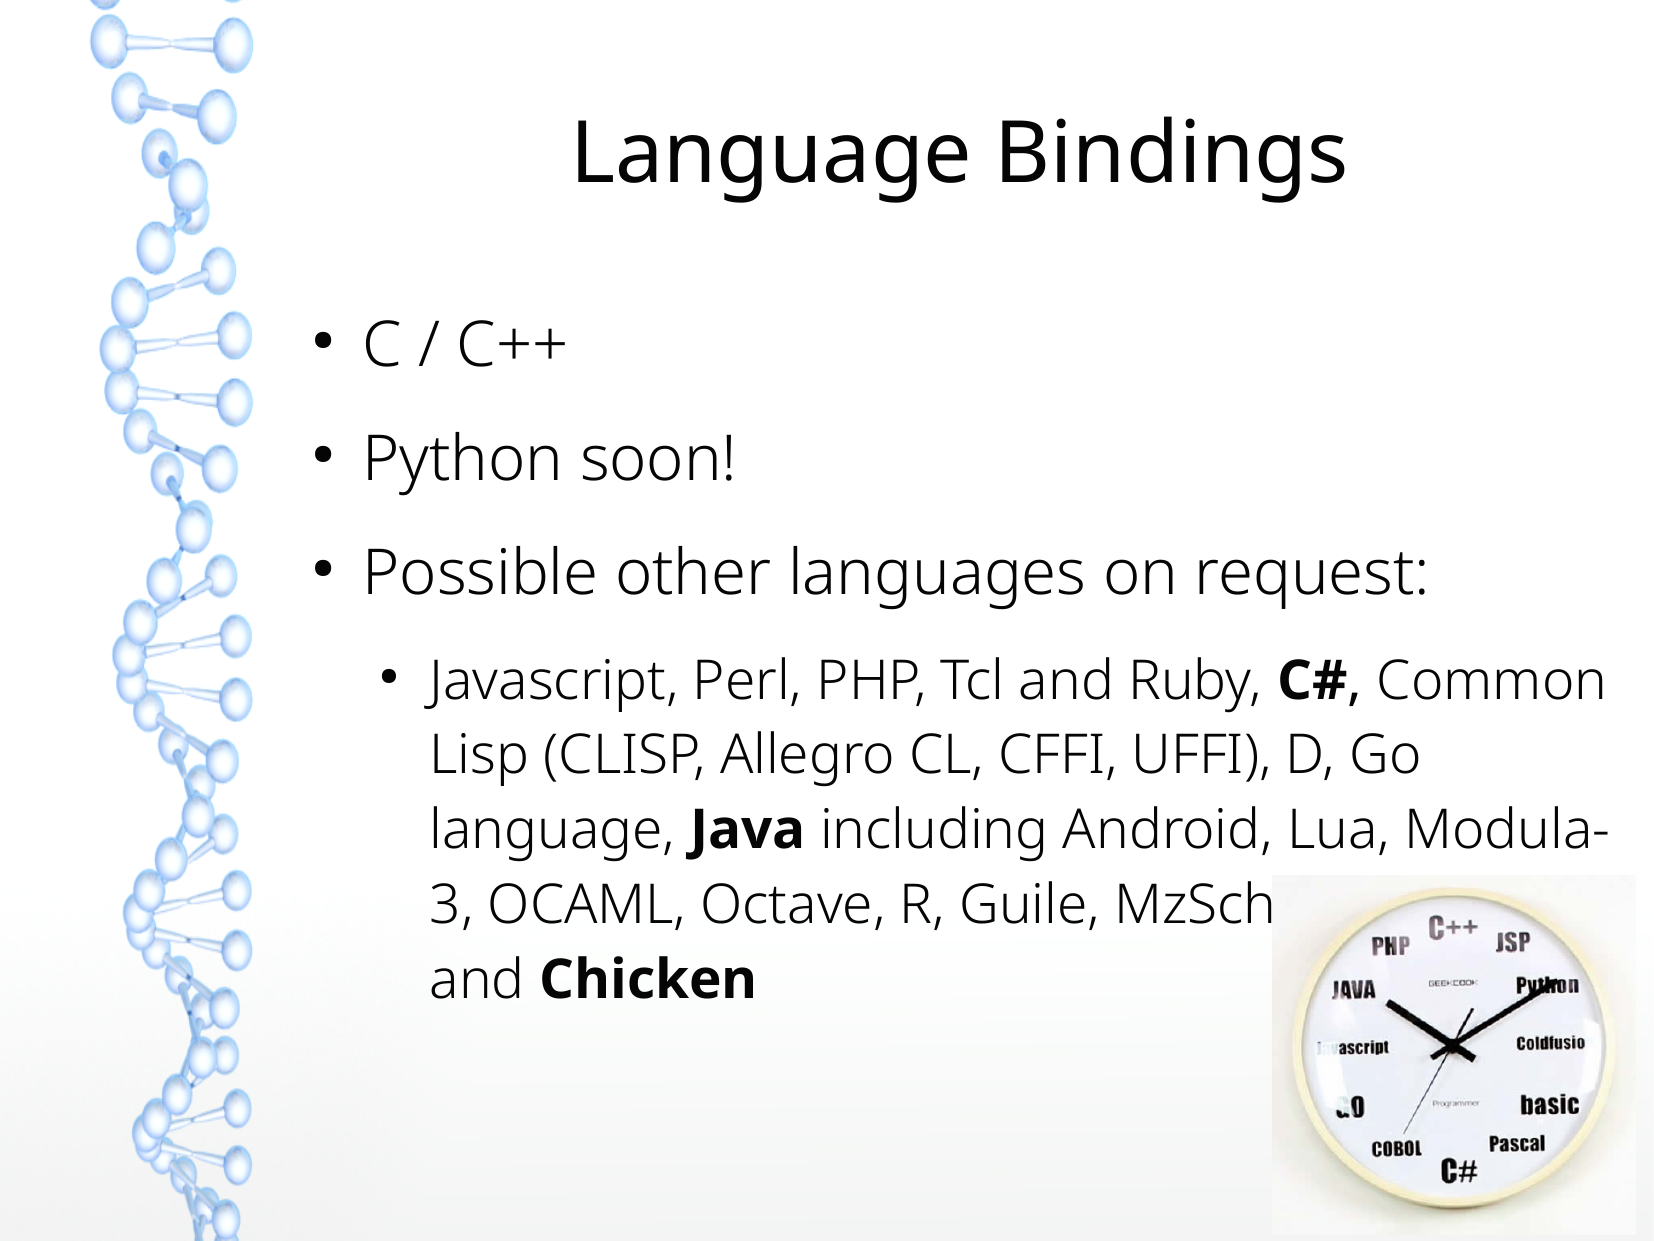

# Language Bindings
C / C++
Python soon!
Possible other languages on request:
Javascript, Perl, PHP, Tcl and Ruby, C#, Common Lisp (CLISP, Allegro CL, CFFI, UFFI), D, Go language, Java including Android, Lua, Modula-3, OCAML, Octave, R, Guile, MzScheme/Racket and Chicken